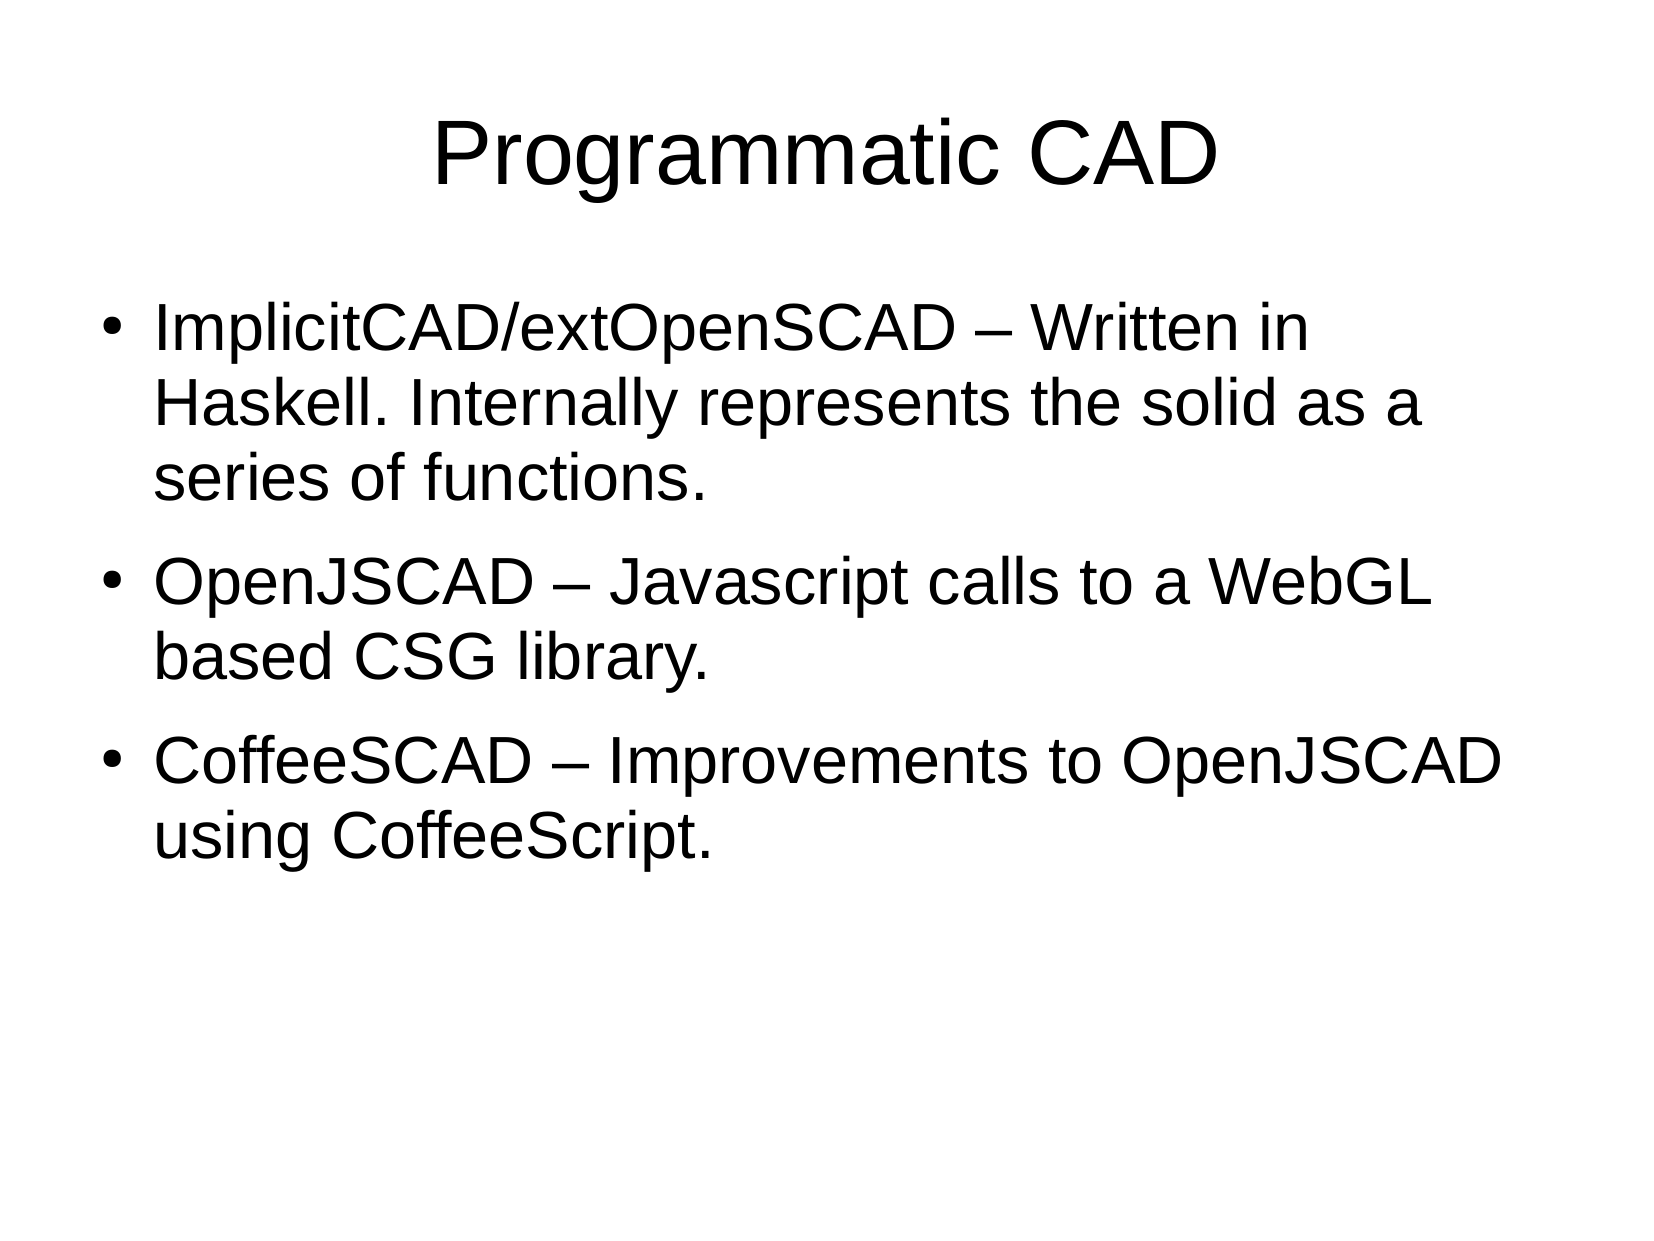

# Programmatic CAD
ImplicitCAD/extOpenSCAD – Written in Haskell. Internally represents the solid as a series of functions.
OpenJSCAD – Javascript calls to a WebGL based CSG library.
CoffeeSCAD – Improvements to OpenJSCAD using CoffeeScript.